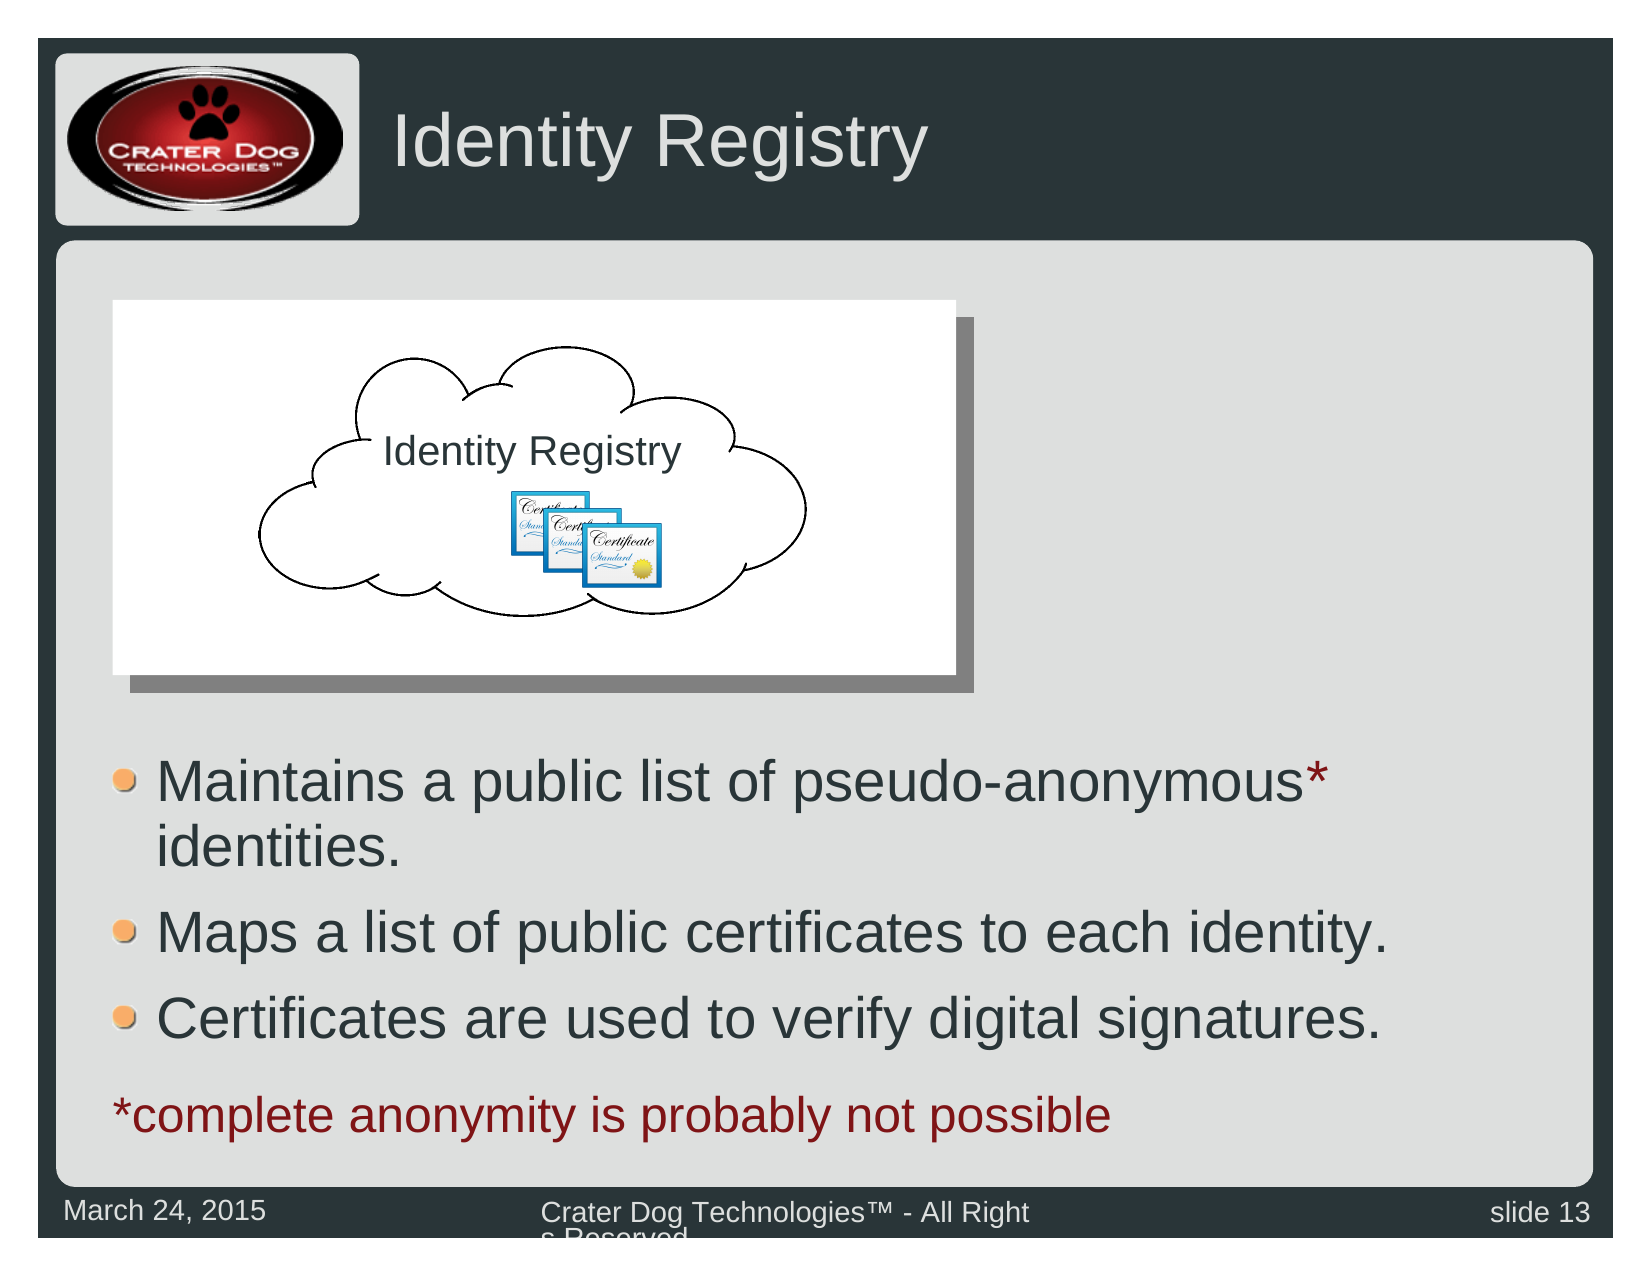

# Identity Registry
Identity Registry
Maintains a public list of pseudo-anonymous* identities.
Maps a list of public certificates to each identity.
Certificates are used to verify digital signatures.
*complete anonymity is probably not possible
Crater Dog Technologies™ - All Rights Reserved
13